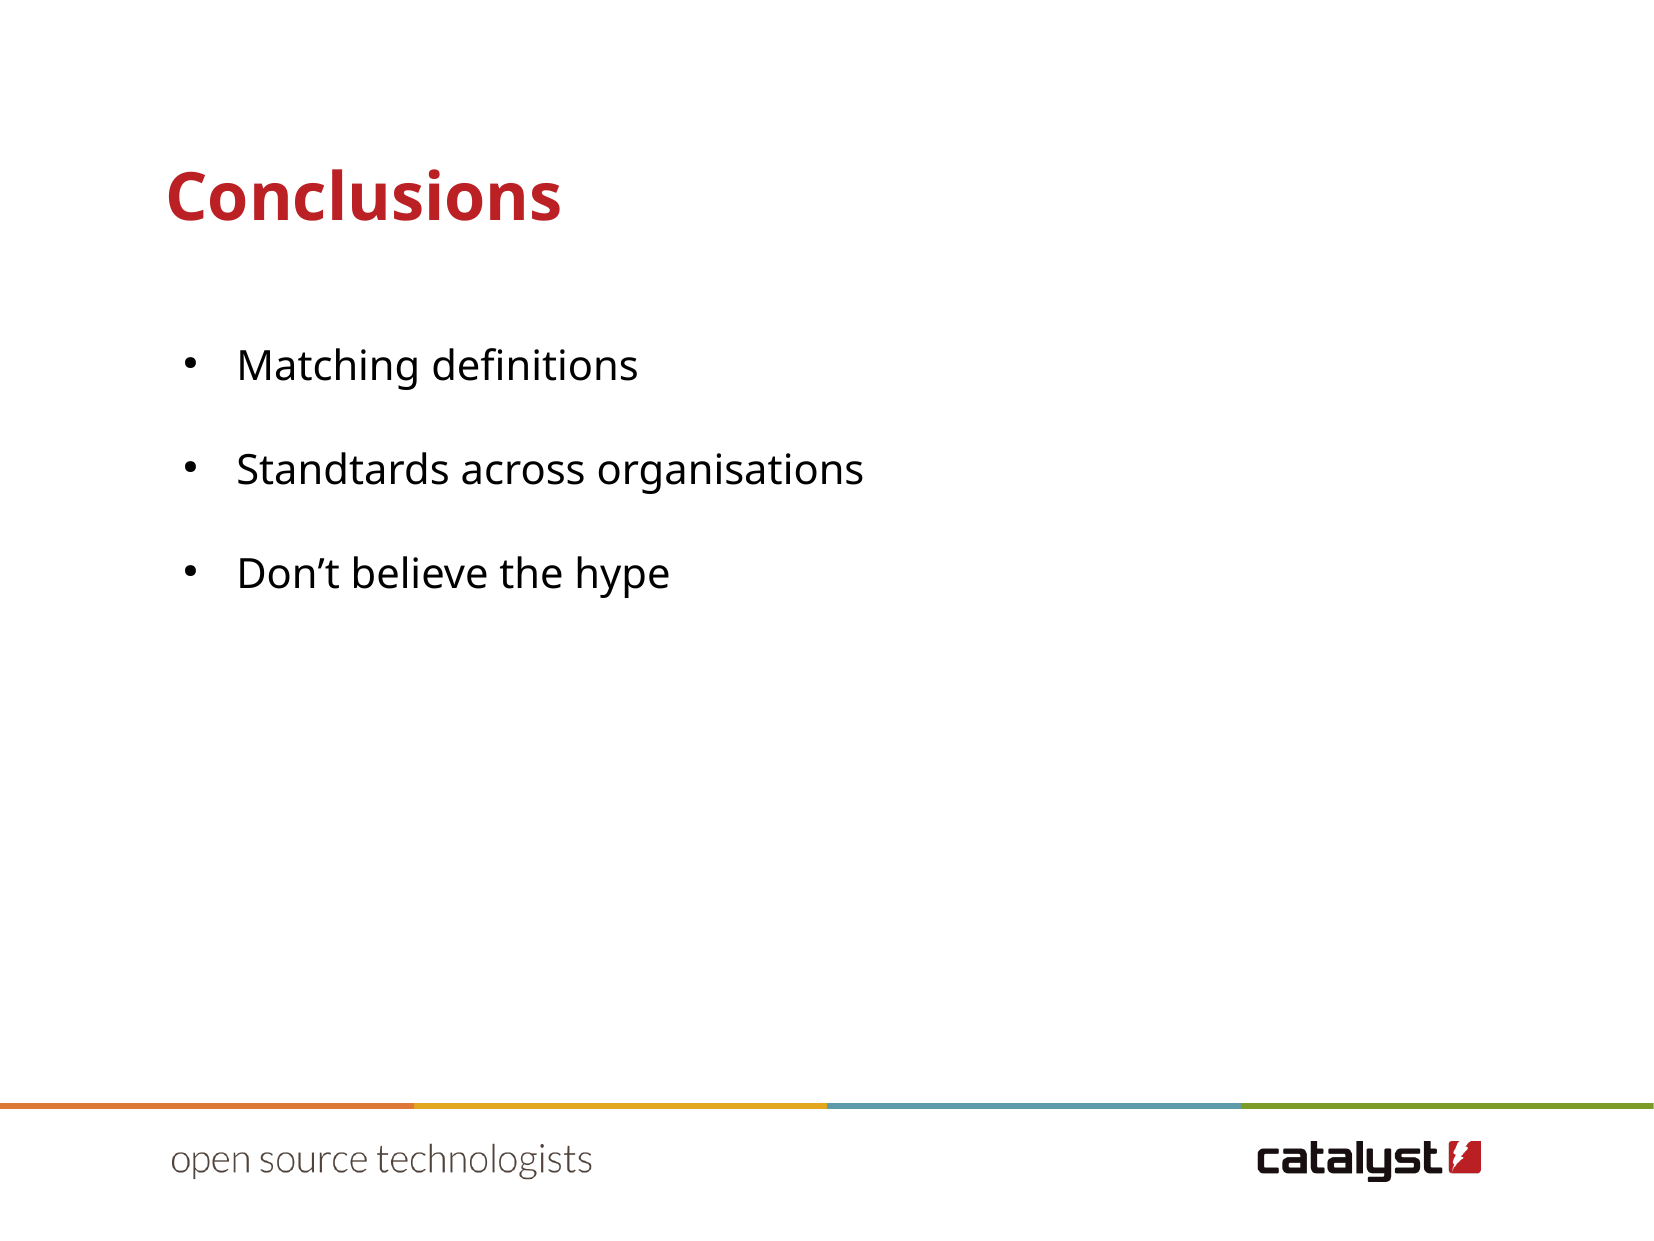

# Conclusions
Matching definitions
Standtards across organisations
Don’t believe the hype